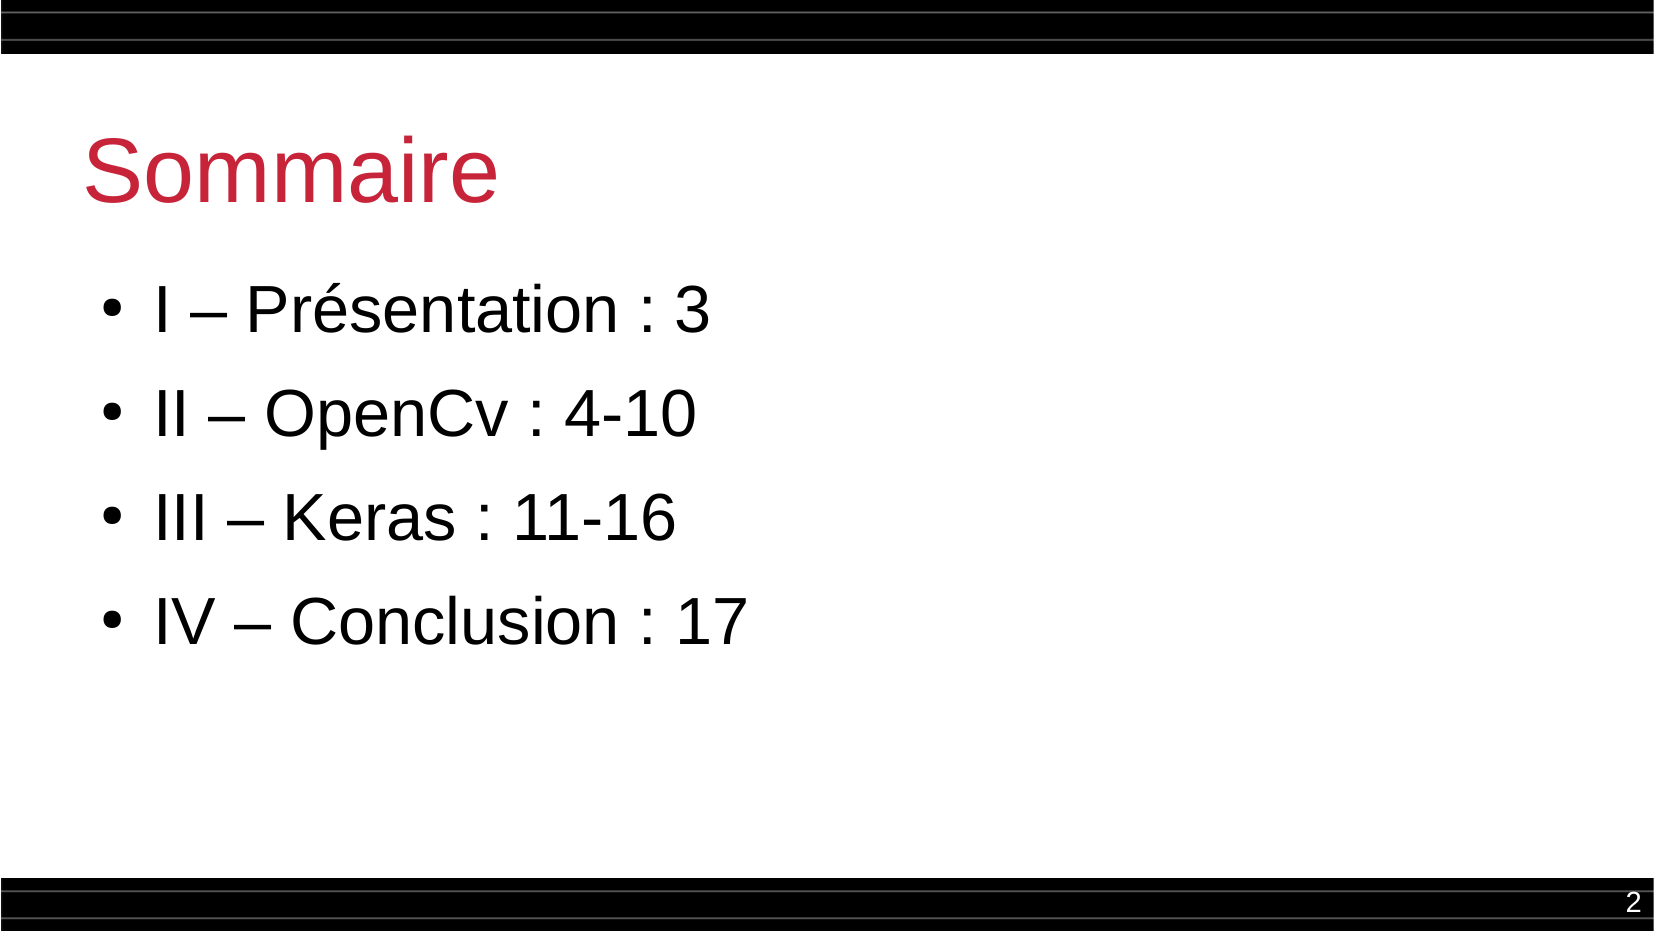

# Sommaire
I – Présentation : 3
II – OpenCv : 4-10
III – Keras : 11-16
IV – Conclusion : 17